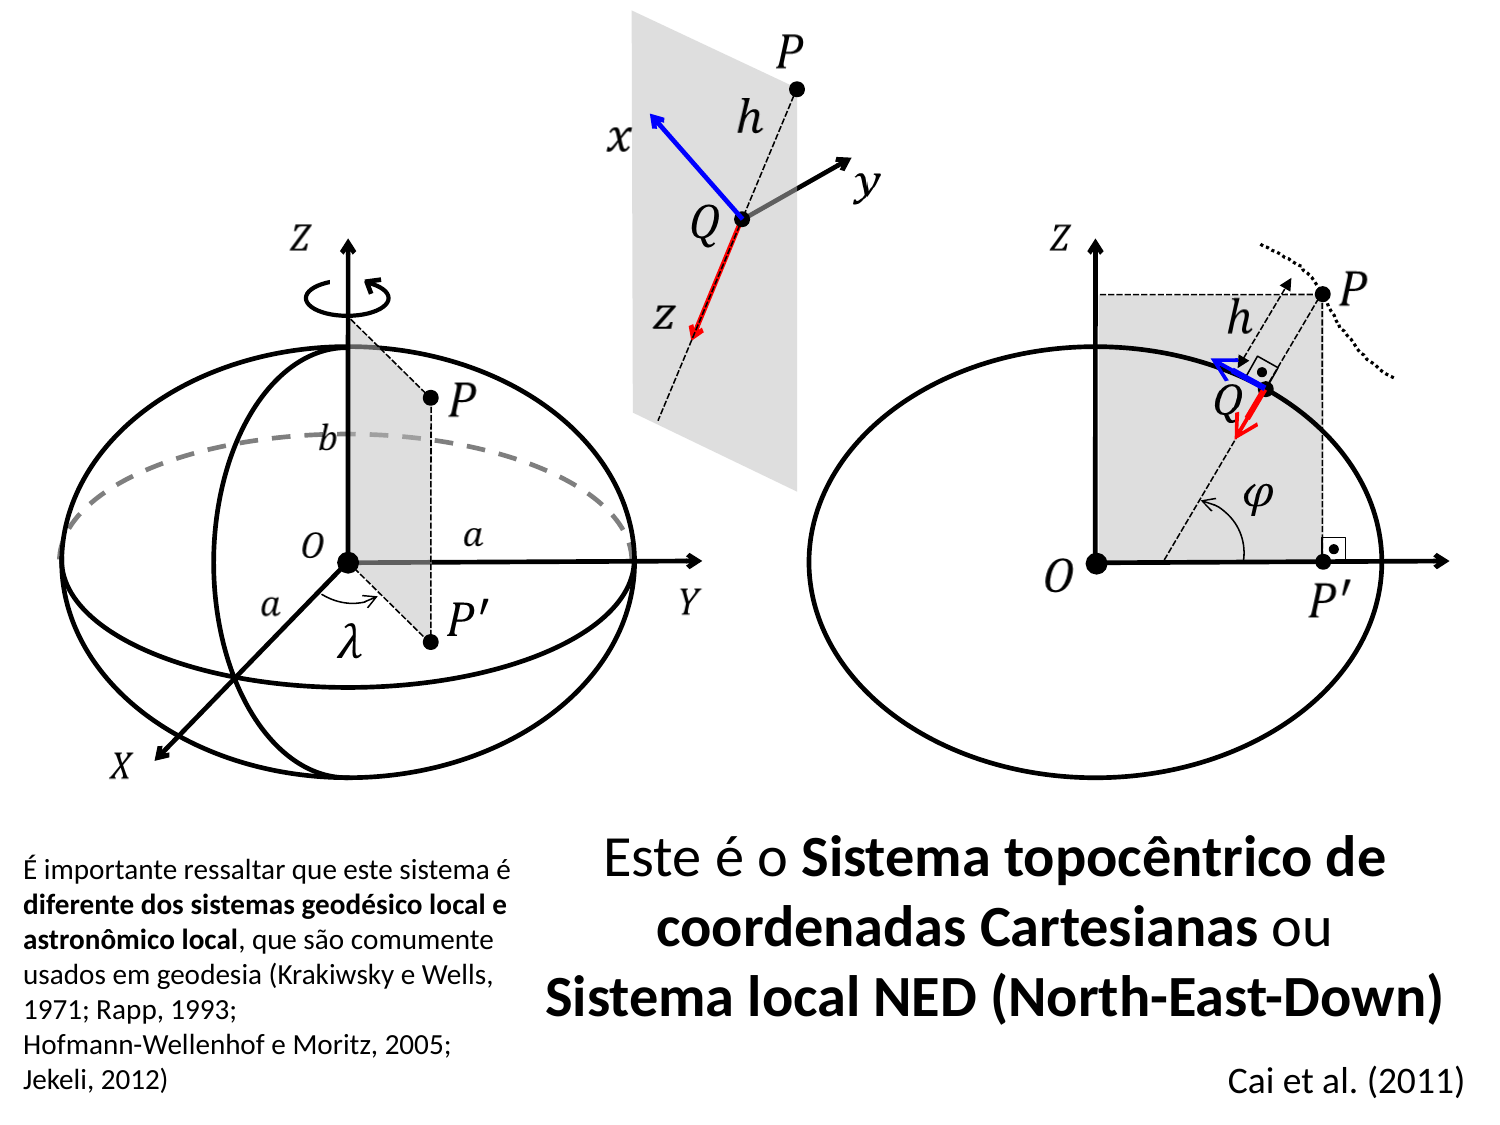

Este é o Sistema topocêntrico de coordenadas Cartesianas ou
Sistema local NED (North-East-Down)
É importante ressaltar que este sistema é diferente dos sistemas geodésico local e astronômico local, que são comumente usados em geodesia (Krakiwsky e Wells, 1971; Rapp, 1993;
Hofmann-Wellenhof e Moritz, 2005;
Jekeli, 2012)
Cai et al. (2011)